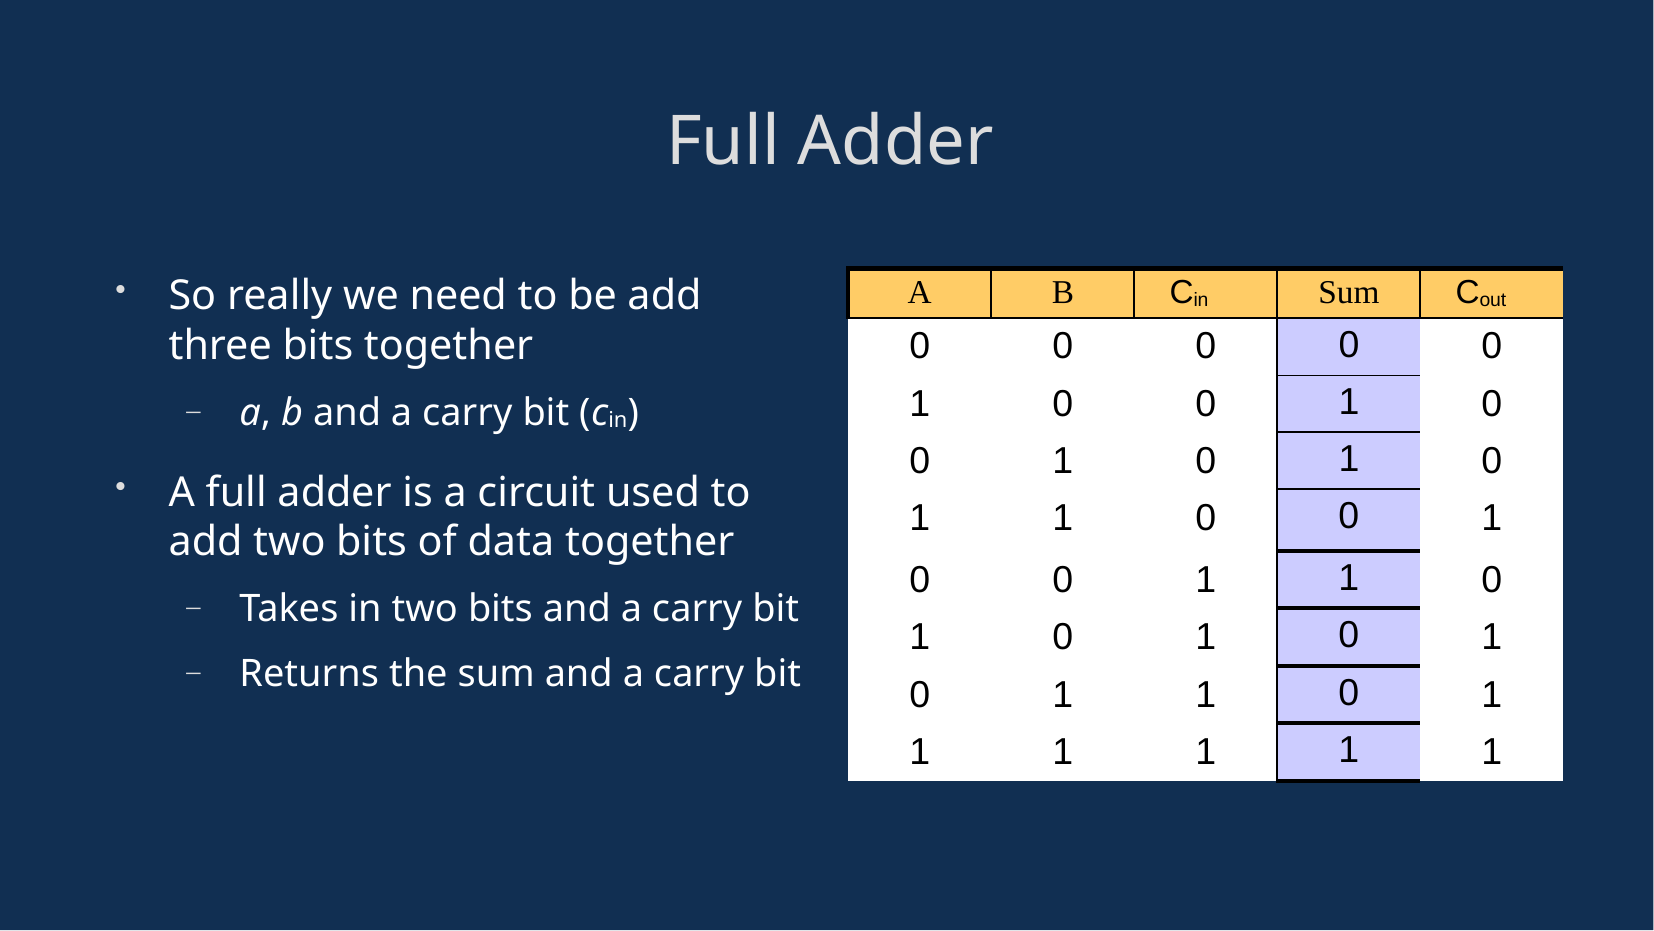

Full Adder
# So really we need to be add three bits together
a, b and a carry bit (cin)
A full adder is a circuit used to add two bits of data together
Takes in two bits and a carry bit
Returns the sum and a carry bit
| A | B | Cin | Sum | Cout |
| --- | --- | --- | --- | --- |
| 0 | 0 | 0 | 0 | 0 |
| 1 | 0 | 0 | 1 | 0 |
| 0 | 1 | 0 | 1 | 0 |
| 1 | 1 | 0 | 0 | 1 |
| 0 | 0 | 1 | 1 | 0 |
| 1 | 0 | 1 | 0 | 1 |
| 0 | 1 | 1 | 0 | 1 |
| 1 | 1 | 1 | 1 | 1 |